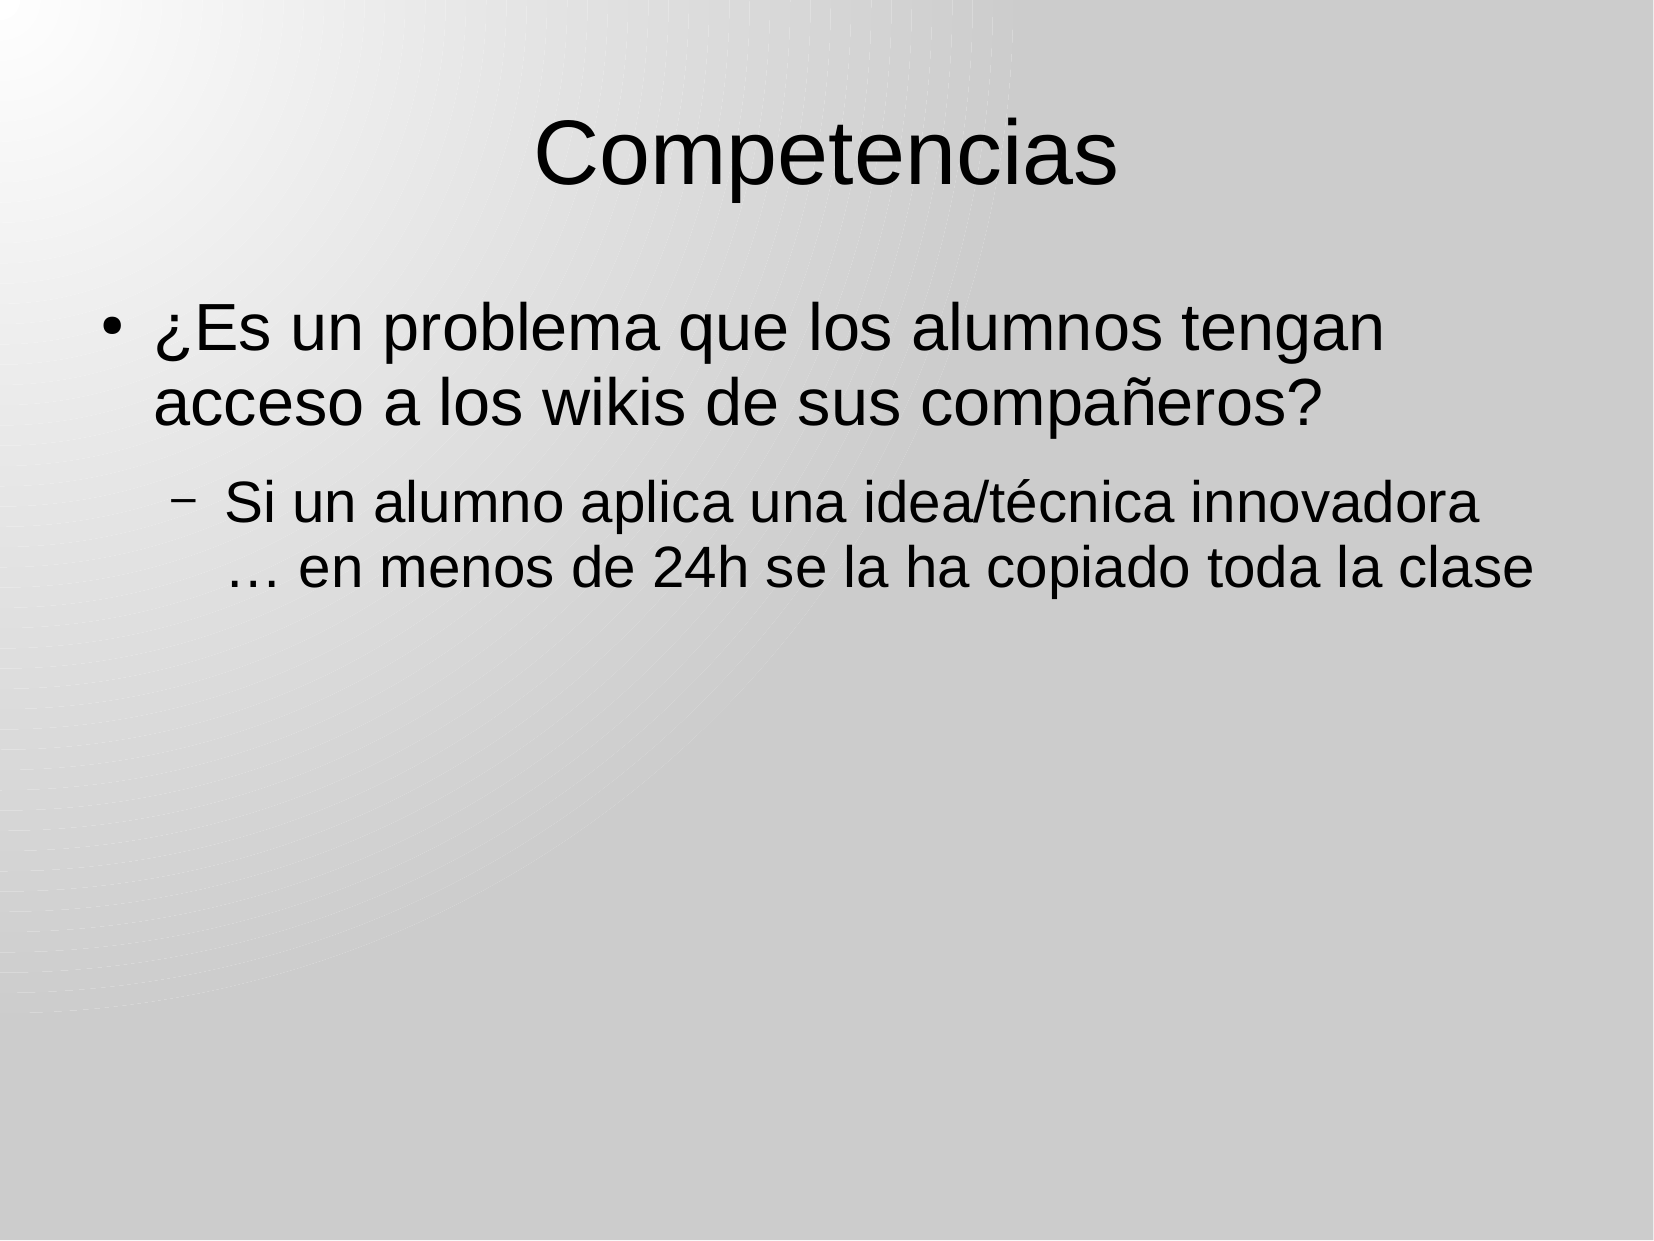

# Competencias
¿Es un problema que los alumnos tengan acceso a los wikis de sus compañeros?
Si un alumno aplica una idea/técnica innovadora … en menos de 24h se la ha copiado toda la clase